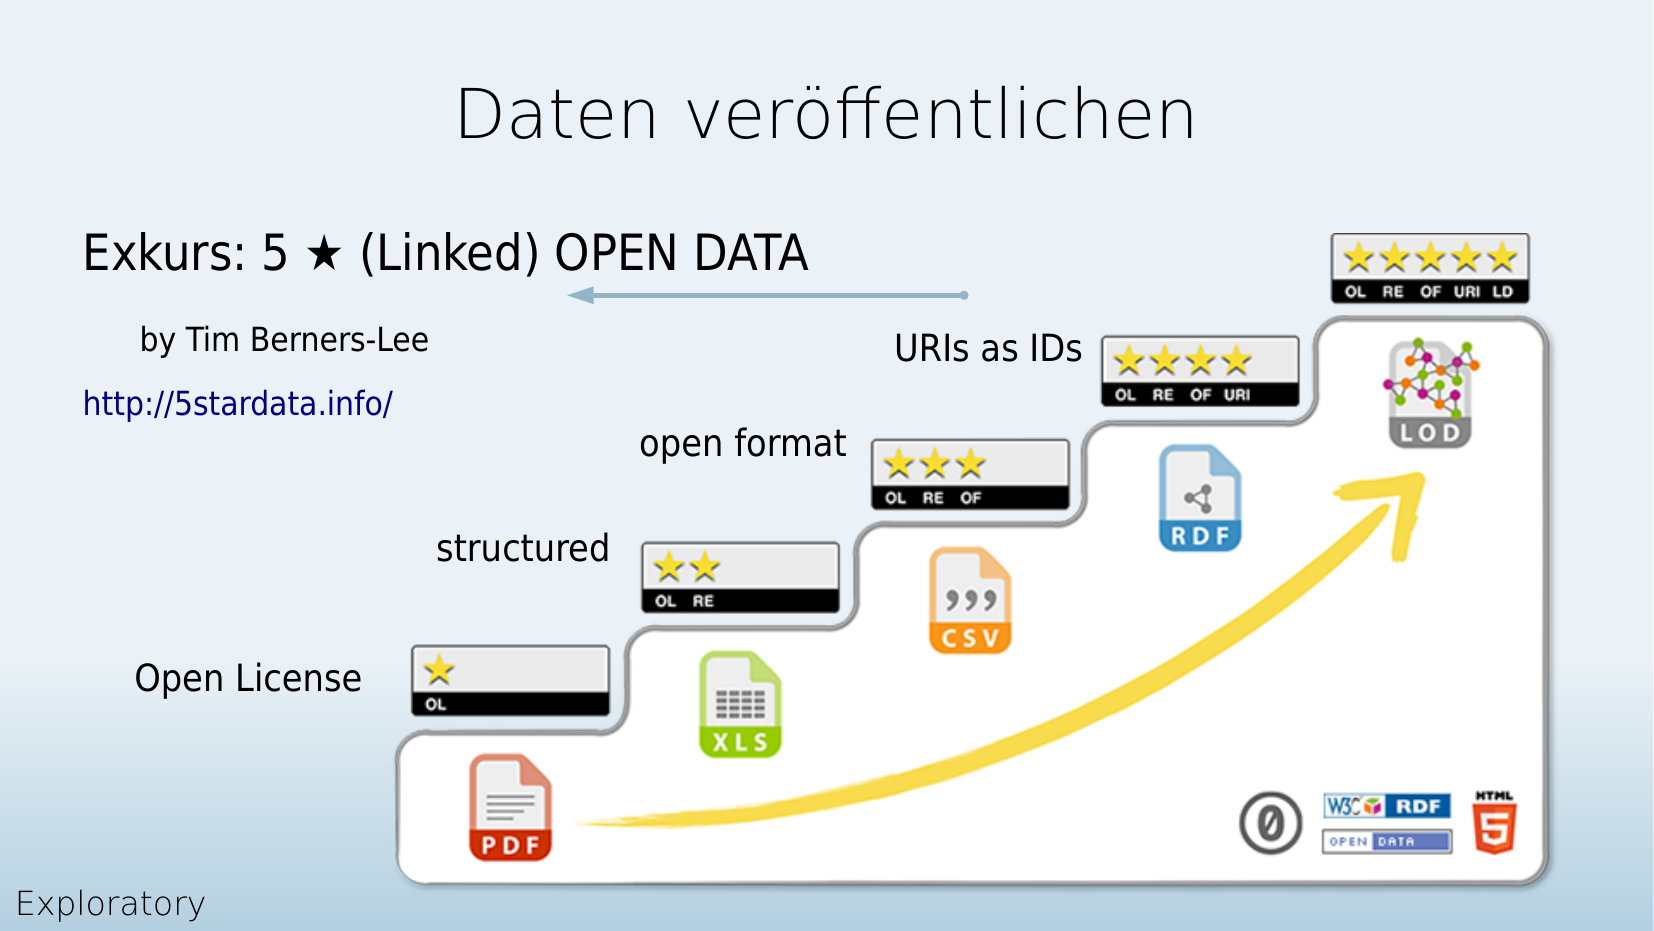

# Daten veröffentlichen
Exkurs: 5 ★ (Linked) OPEN DATA
 by Tim Berners-Lee
http://5stardata.info/
URIs as IDs
open format
structured
Open License